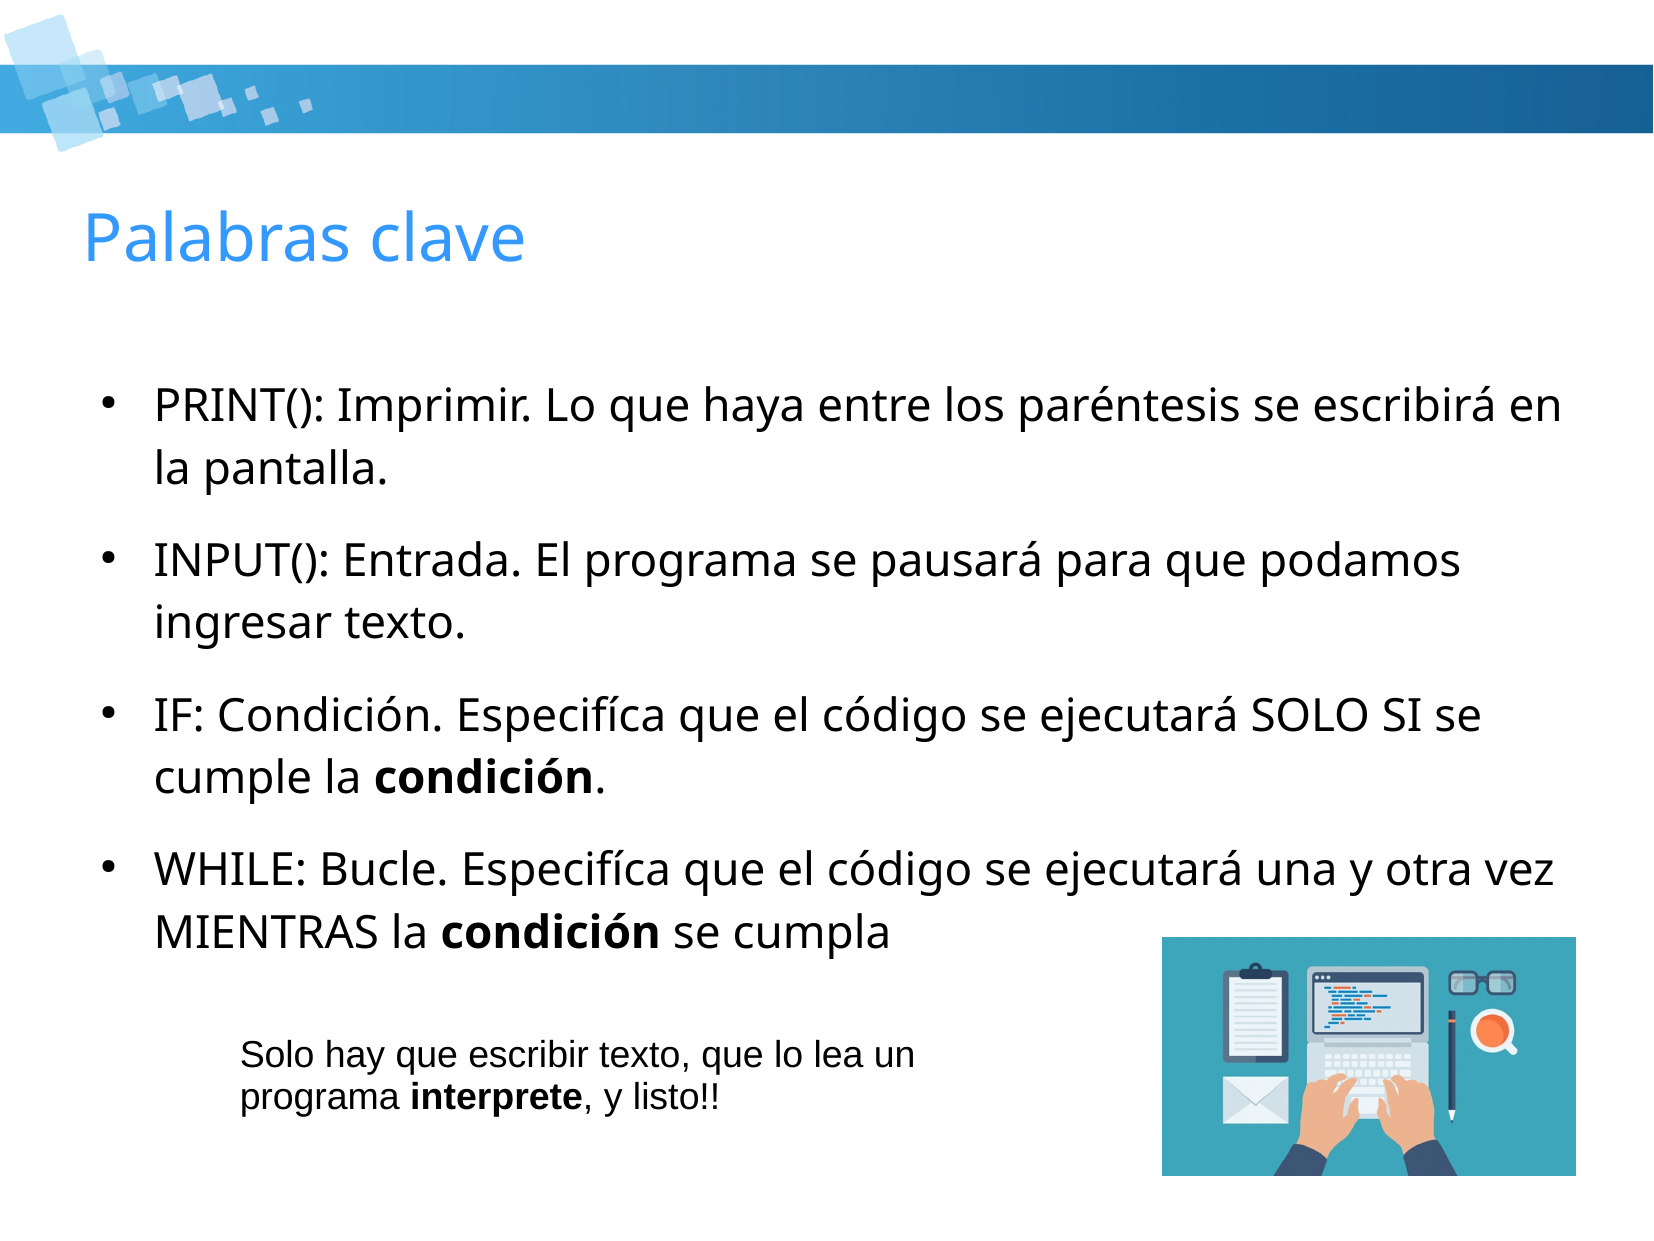

# Palabras clave
PRINT(): Imprimir. Lo que haya entre los paréntesis se escribirá en la pantalla.
INPUT(): Entrada. El programa se pausará para que podamos ingresar texto.
IF: Condición. Especifíca que el código se ejecutará SOLO SI se cumple la condición.
WHILE: Bucle. Especifíca que el código se ejecutará una y otra vez MIENTRAS la condición se cumpla
Solo hay que escribir texto, que lo lea un programa interprete, y listo!!